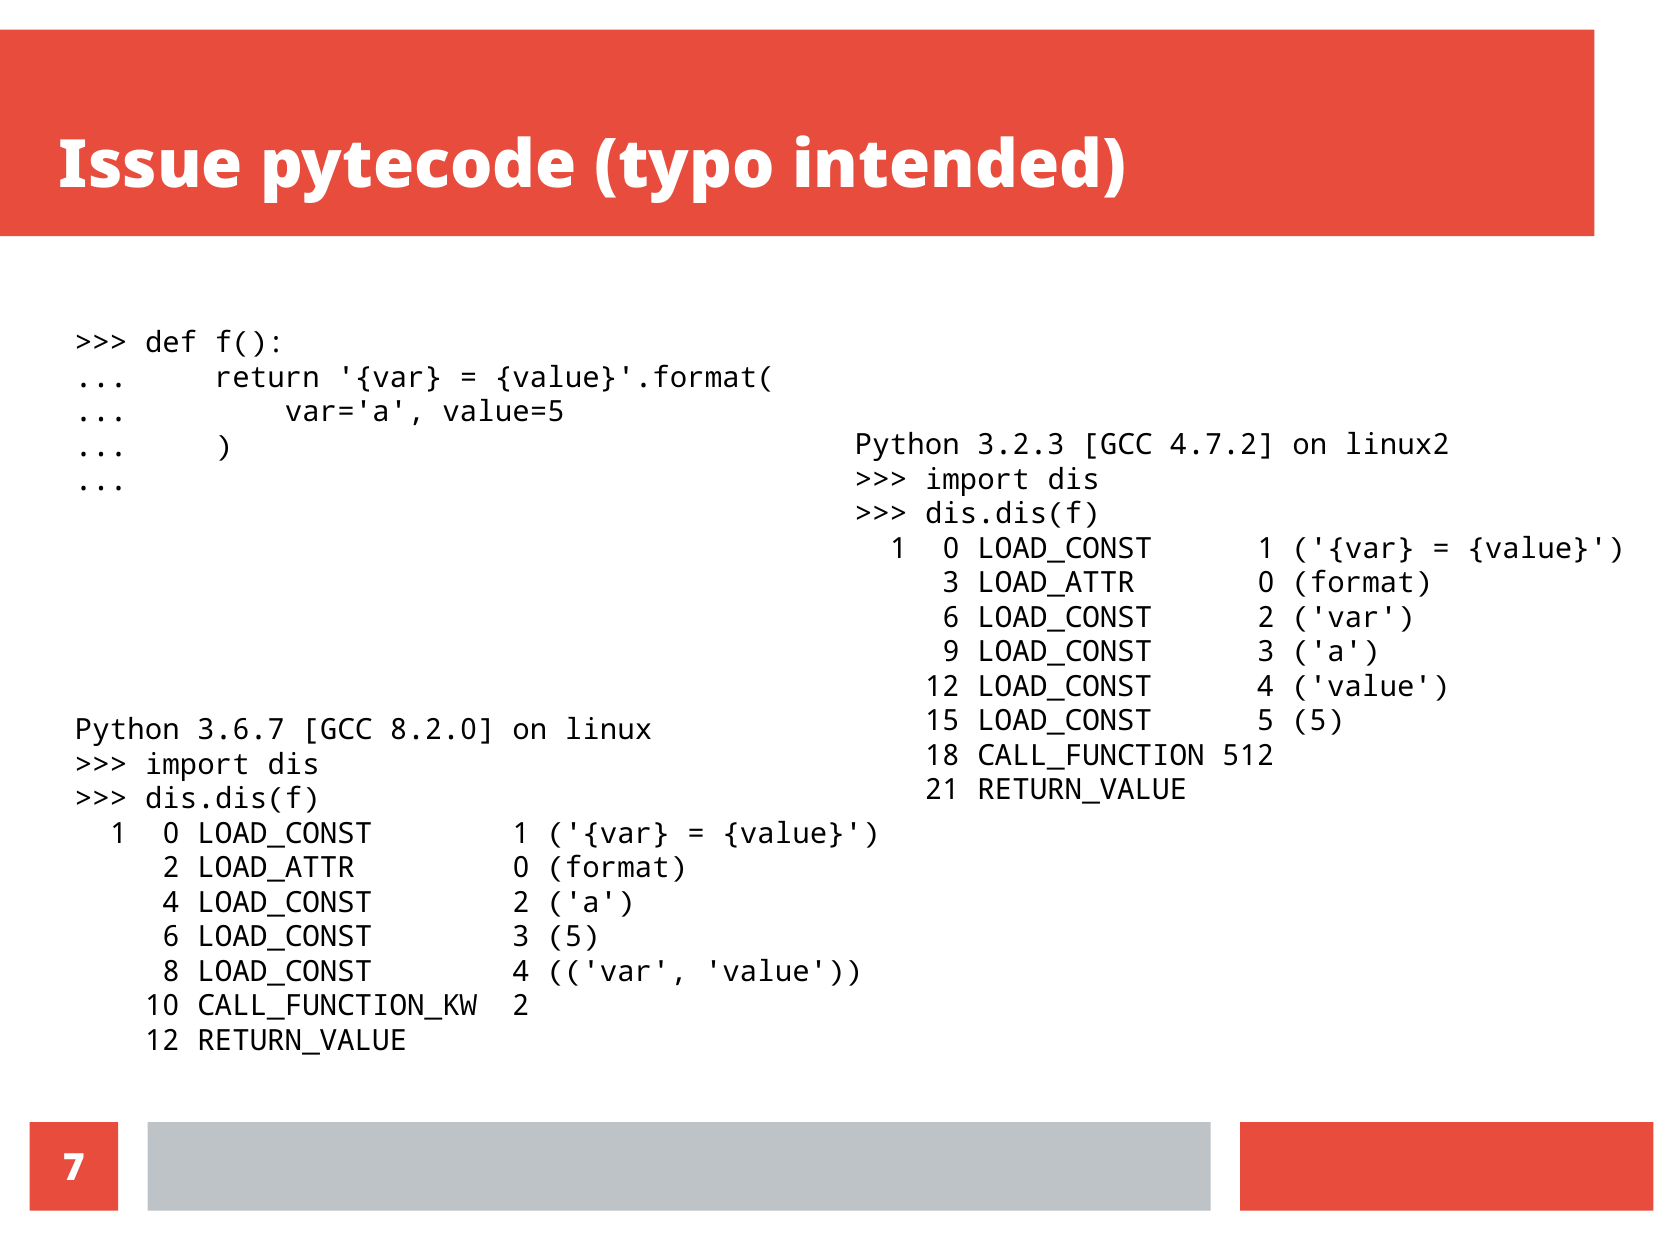

# Issue pytecode (typo intended)
>>> def f():
... return '{var} = {value}'.format(
... var='a', value=5
... )
...
Python 3.2.3 [GCC 4.7.2] on linux2
>>> import dis
>>> dis.dis(f)
 1 0 LOAD_CONST 1 ('{var} = {value}')
 3 LOAD_ATTR 0 (format)
 6 LOAD_CONST 2 ('var')
 9 LOAD_CONST 3 ('a')
 12 LOAD_CONST 4 ('value')
 15 LOAD_CONST 5 (5)
 18 CALL_FUNCTION 512
 21 RETURN_VALUE
Python 3.6.7 [GCC 8.2.0] on linux
>>> import dis
>>> dis.dis(f)
 1 0 LOAD_CONST 1 ('{var} = {value}')
 2 LOAD_ATTR 0 (format)
 4 LOAD_CONST 2 ('a')
 6 LOAD_CONST 3 (5)
 8 LOAD_CONST 4 (('var', 'value'))
 10 CALL_FUNCTION_KW 2
 12 RETURN_VALUE
7